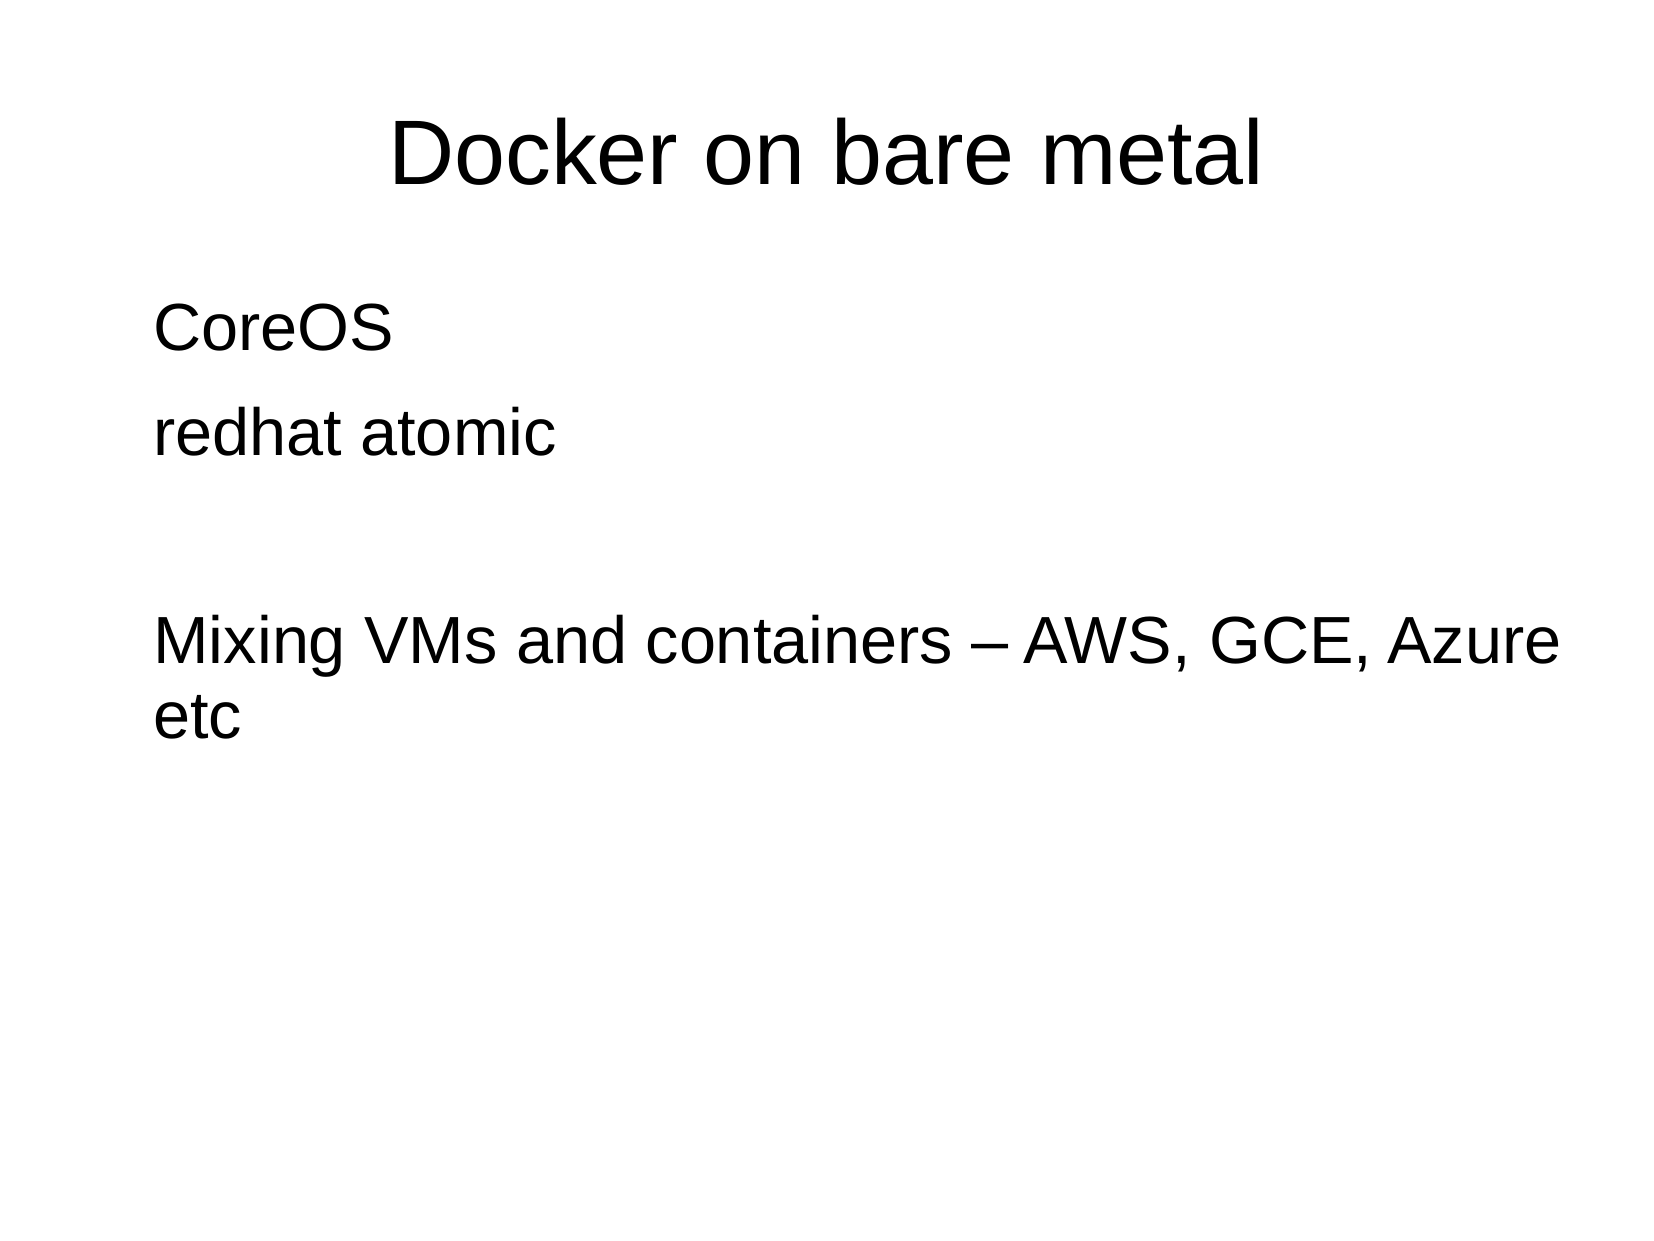

# Docker on bare metal
CoreOS
redhat atomic
Mixing VMs and containers – AWS, GCE, Azure etc